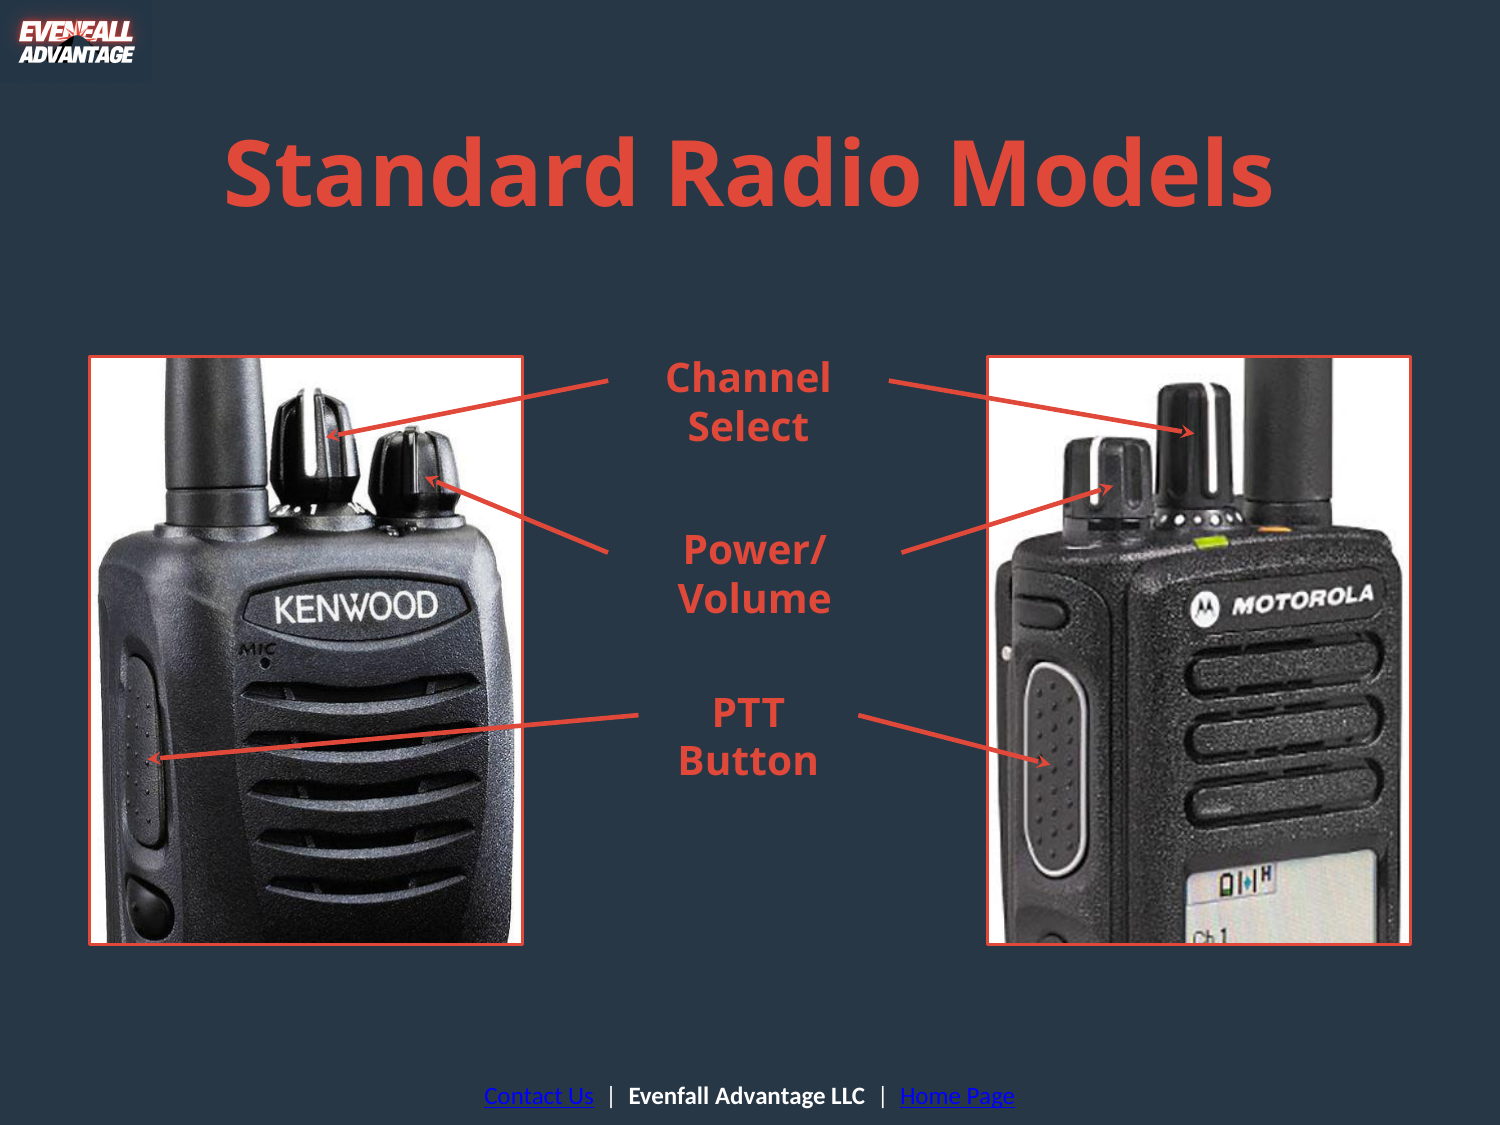

# Standard Radio Models
Channel Select
Power/Volume
PTT Button